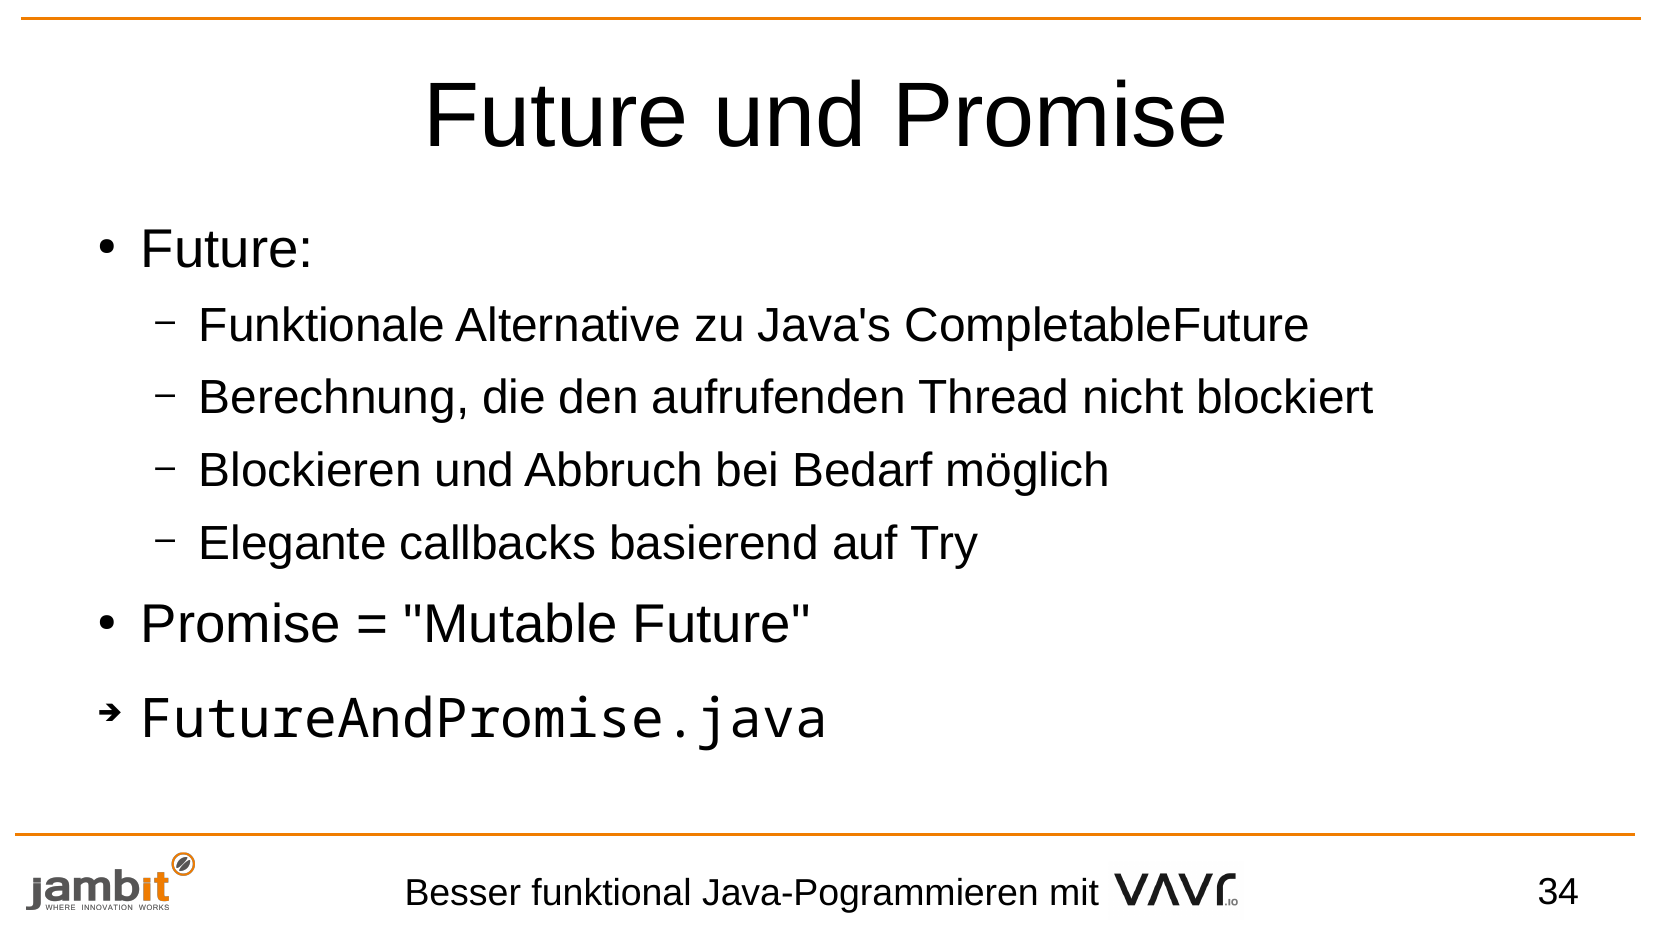

# Future und Promise
Future:
Funktionale Alternative zu Java's CompletableFuture
Berechnung, die den aufrufenden Thread nicht blockiert
Blockieren und Abbruch bei Bedarf möglich
Elegante callbacks basierend auf Try
Promise = "Mutable Future"
FutureAndPromise.java